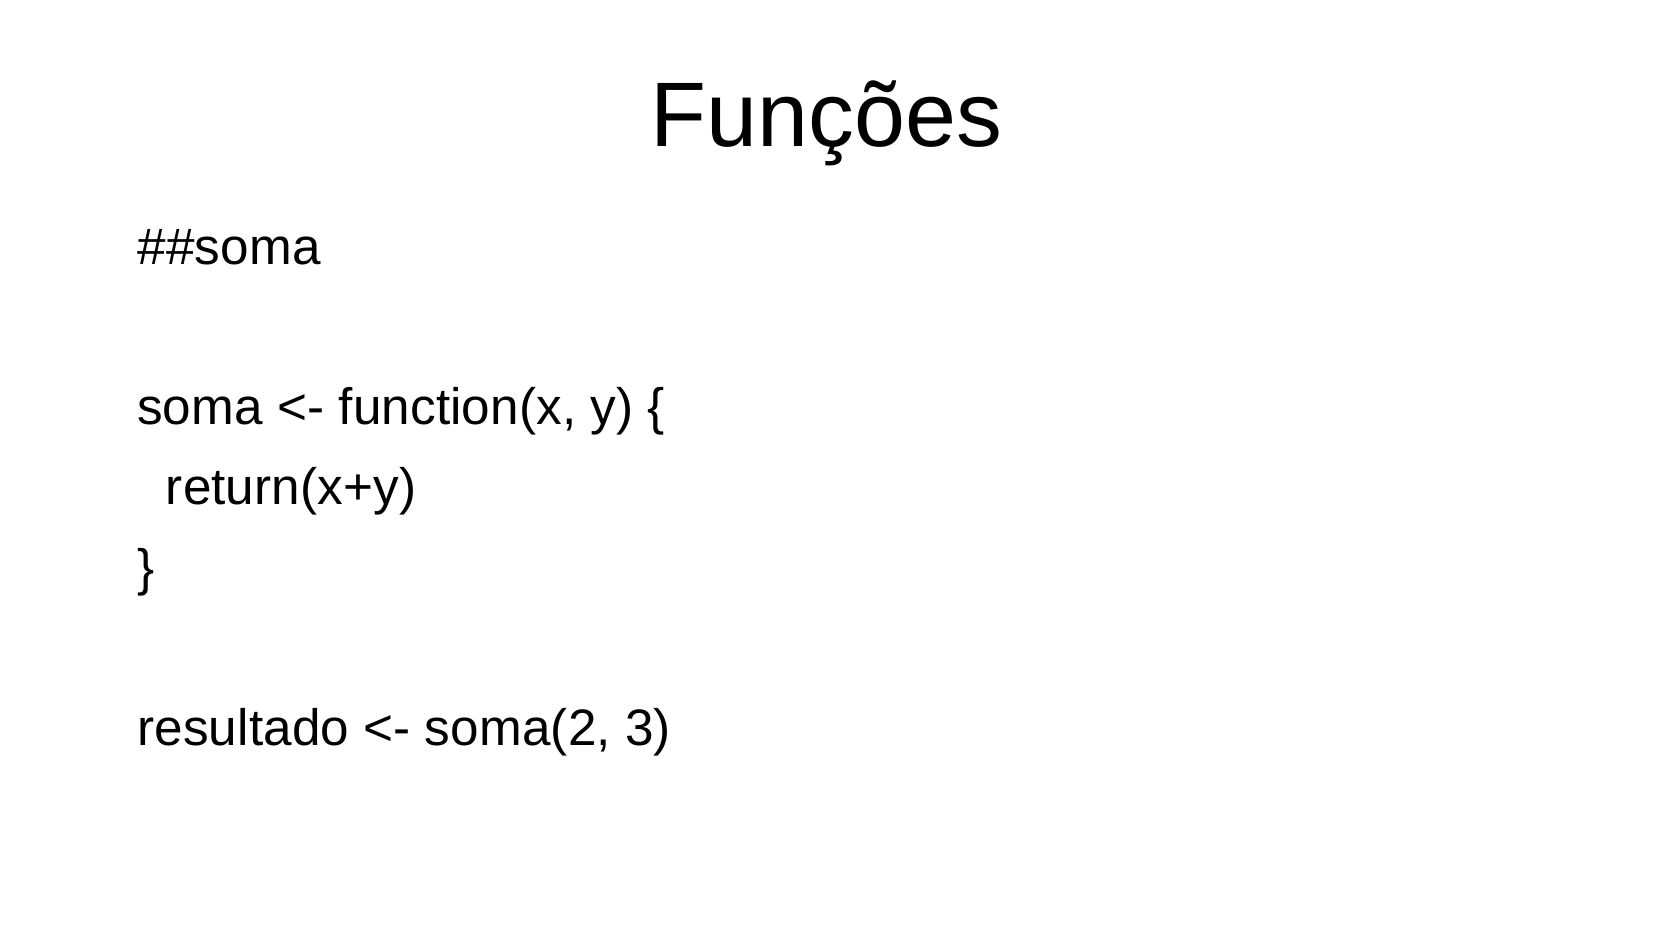

# Funções
##soma
soma <- function(x, y) {
 return(x+y)
}
resultado <- soma(2, 3)